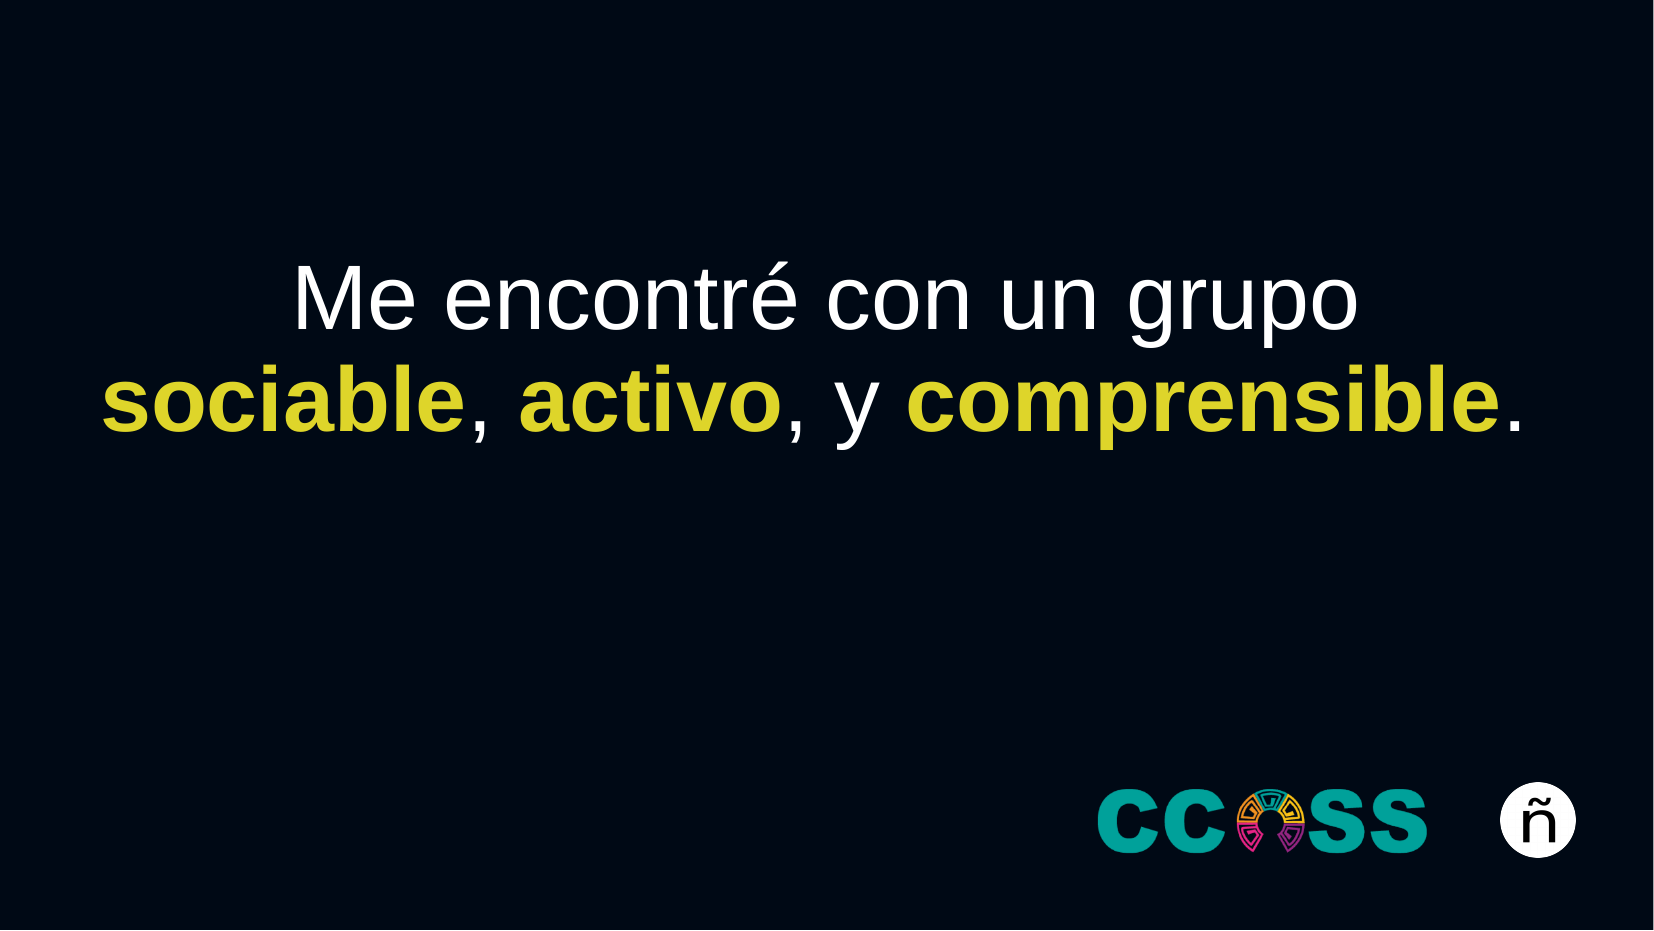

# Me encontré con un grupo sociable, activo, y comprensible.